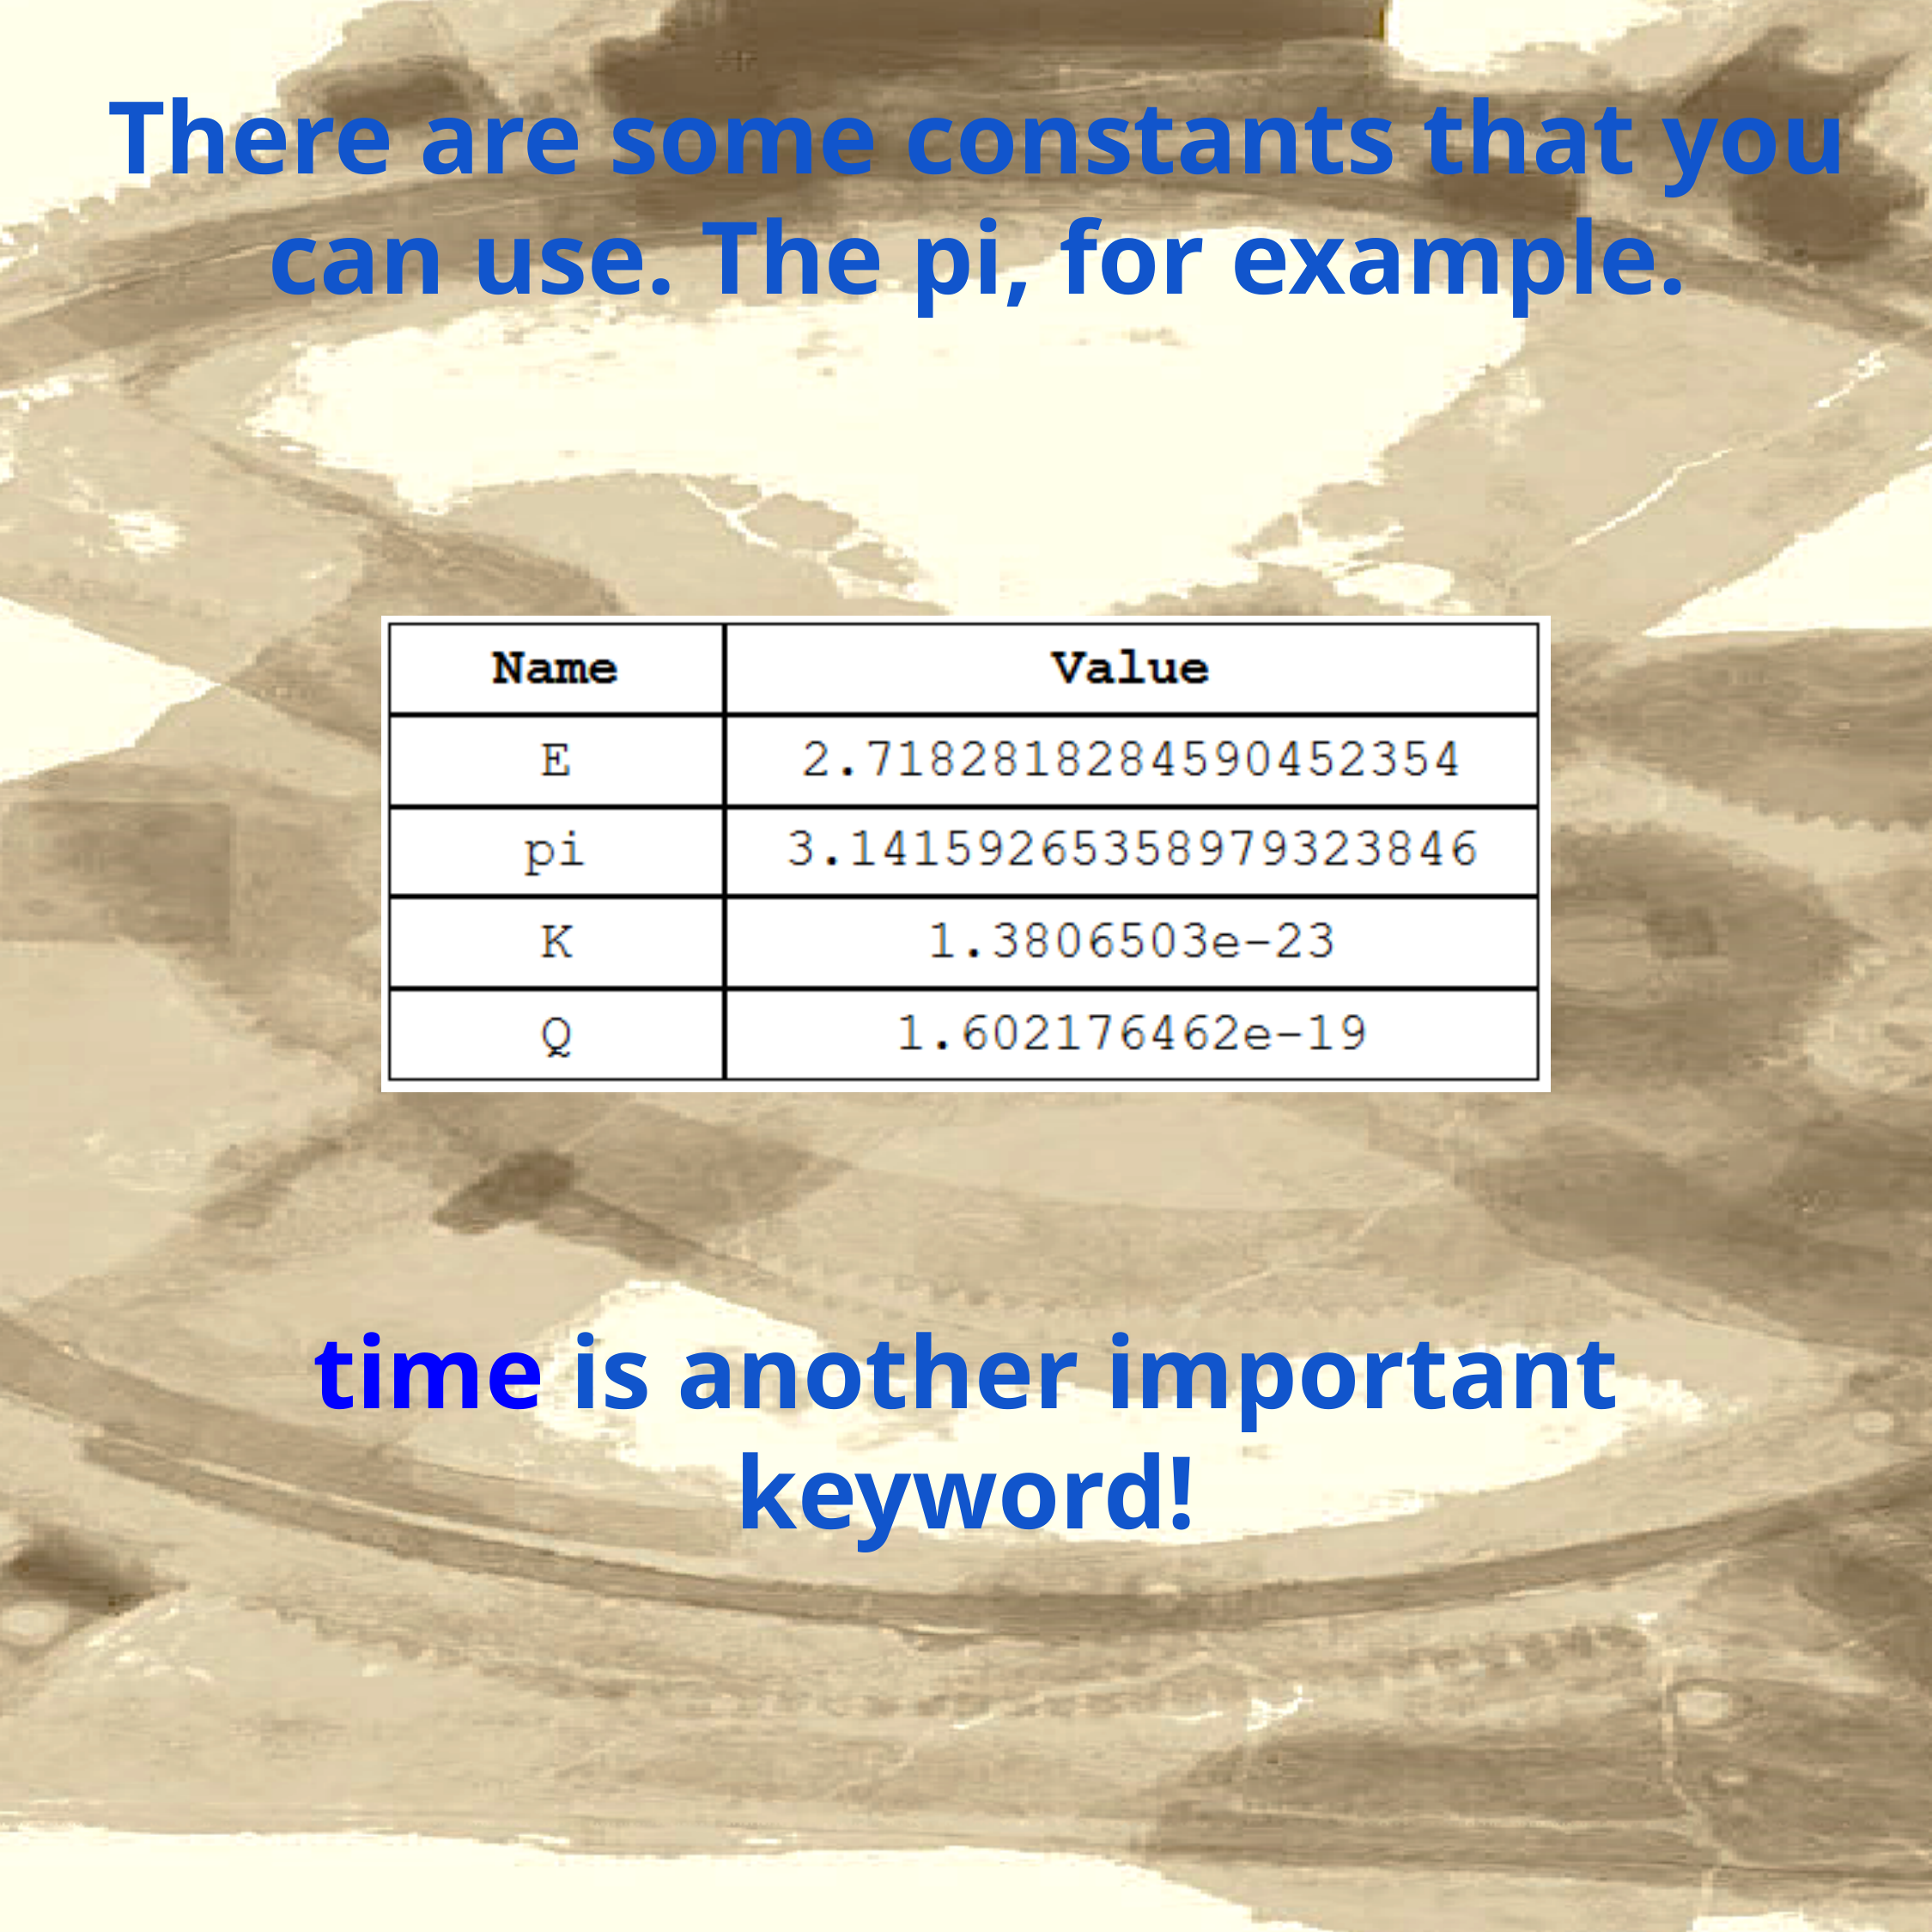

There are some constants that you can use. The pi, for example.
time is another important keyword!